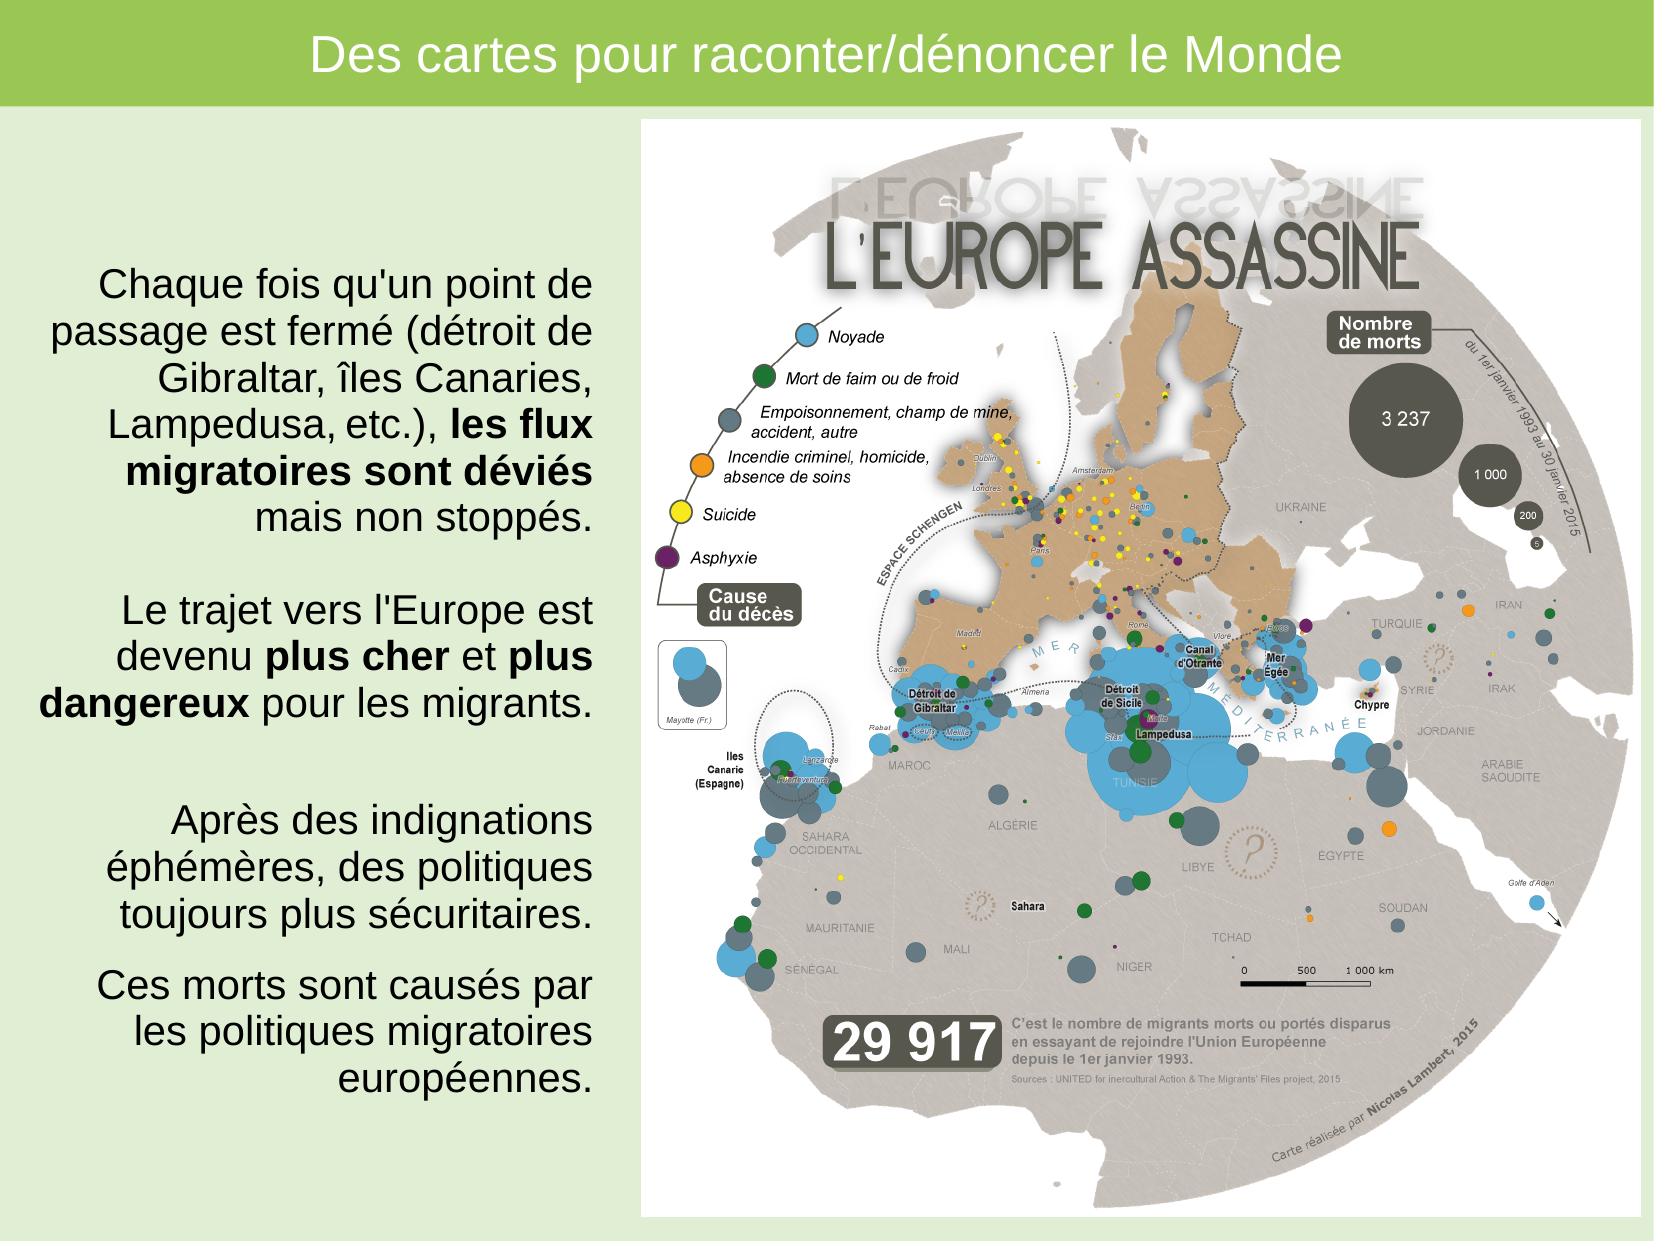

# Des cartes pour raconter/dénoncer le Monde
Chaque fois qu'un point de passage est fermé (détroit de Gibraltar, îles Canaries, Lampedusa, etc.), les flux migratoires sont déviés mais non stoppés.
Le trajet vers l'Europe est devenu plus cher et plus dangereux pour les migrants.
Après des indignations éphémères, des politiques toujours plus sécuritaires.
Ces morts sont causés par les politiques migratoires européennes.